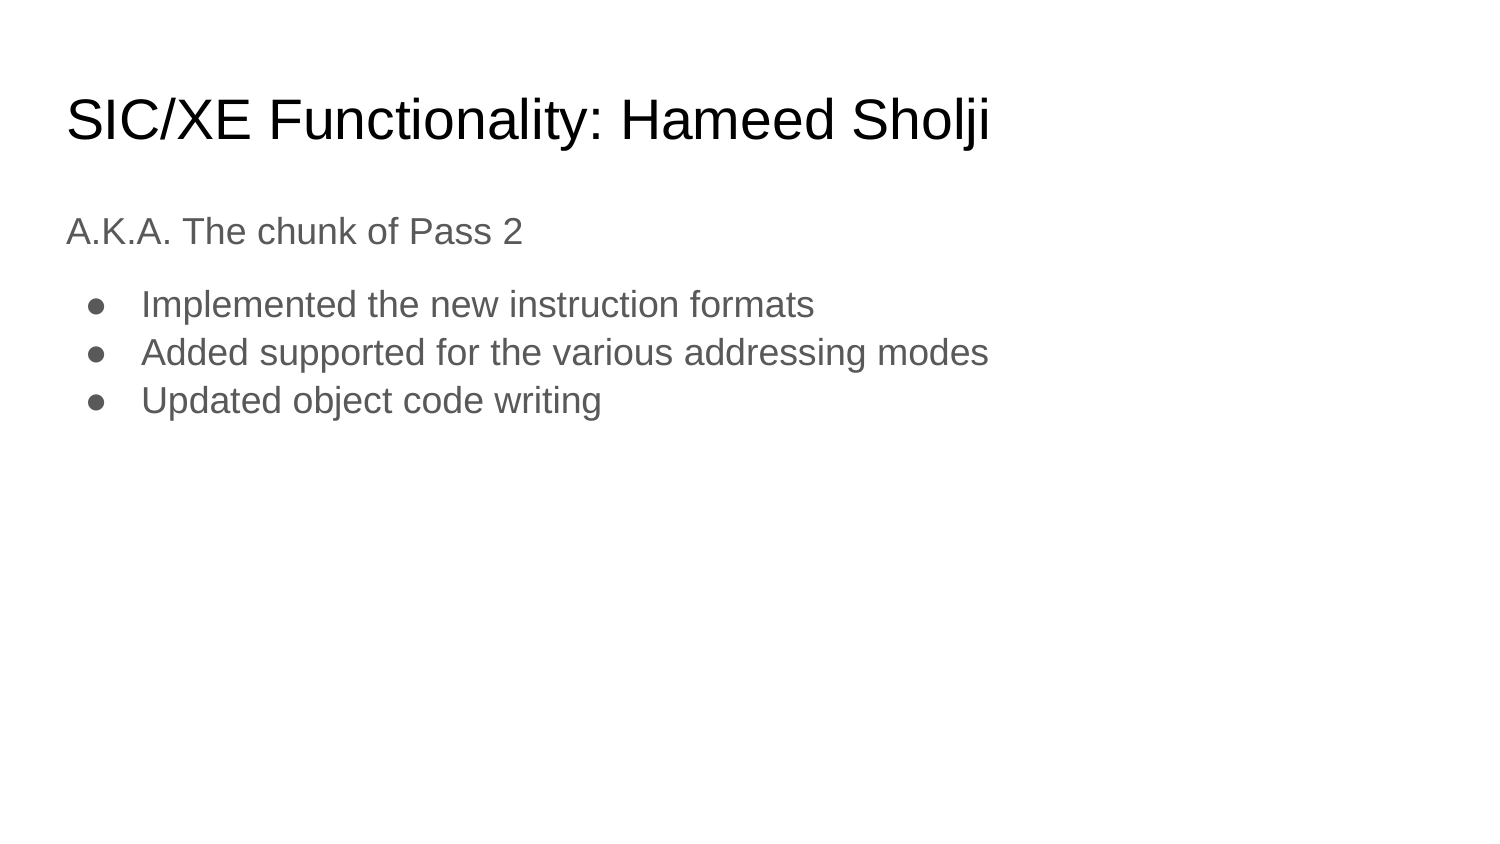

# SIC/XE Functionality: Hameed Sholji
A.K.A. The chunk of Pass 2
Implemented the new instruction formats
Added supported for the various addressing modes
Updated object code writing